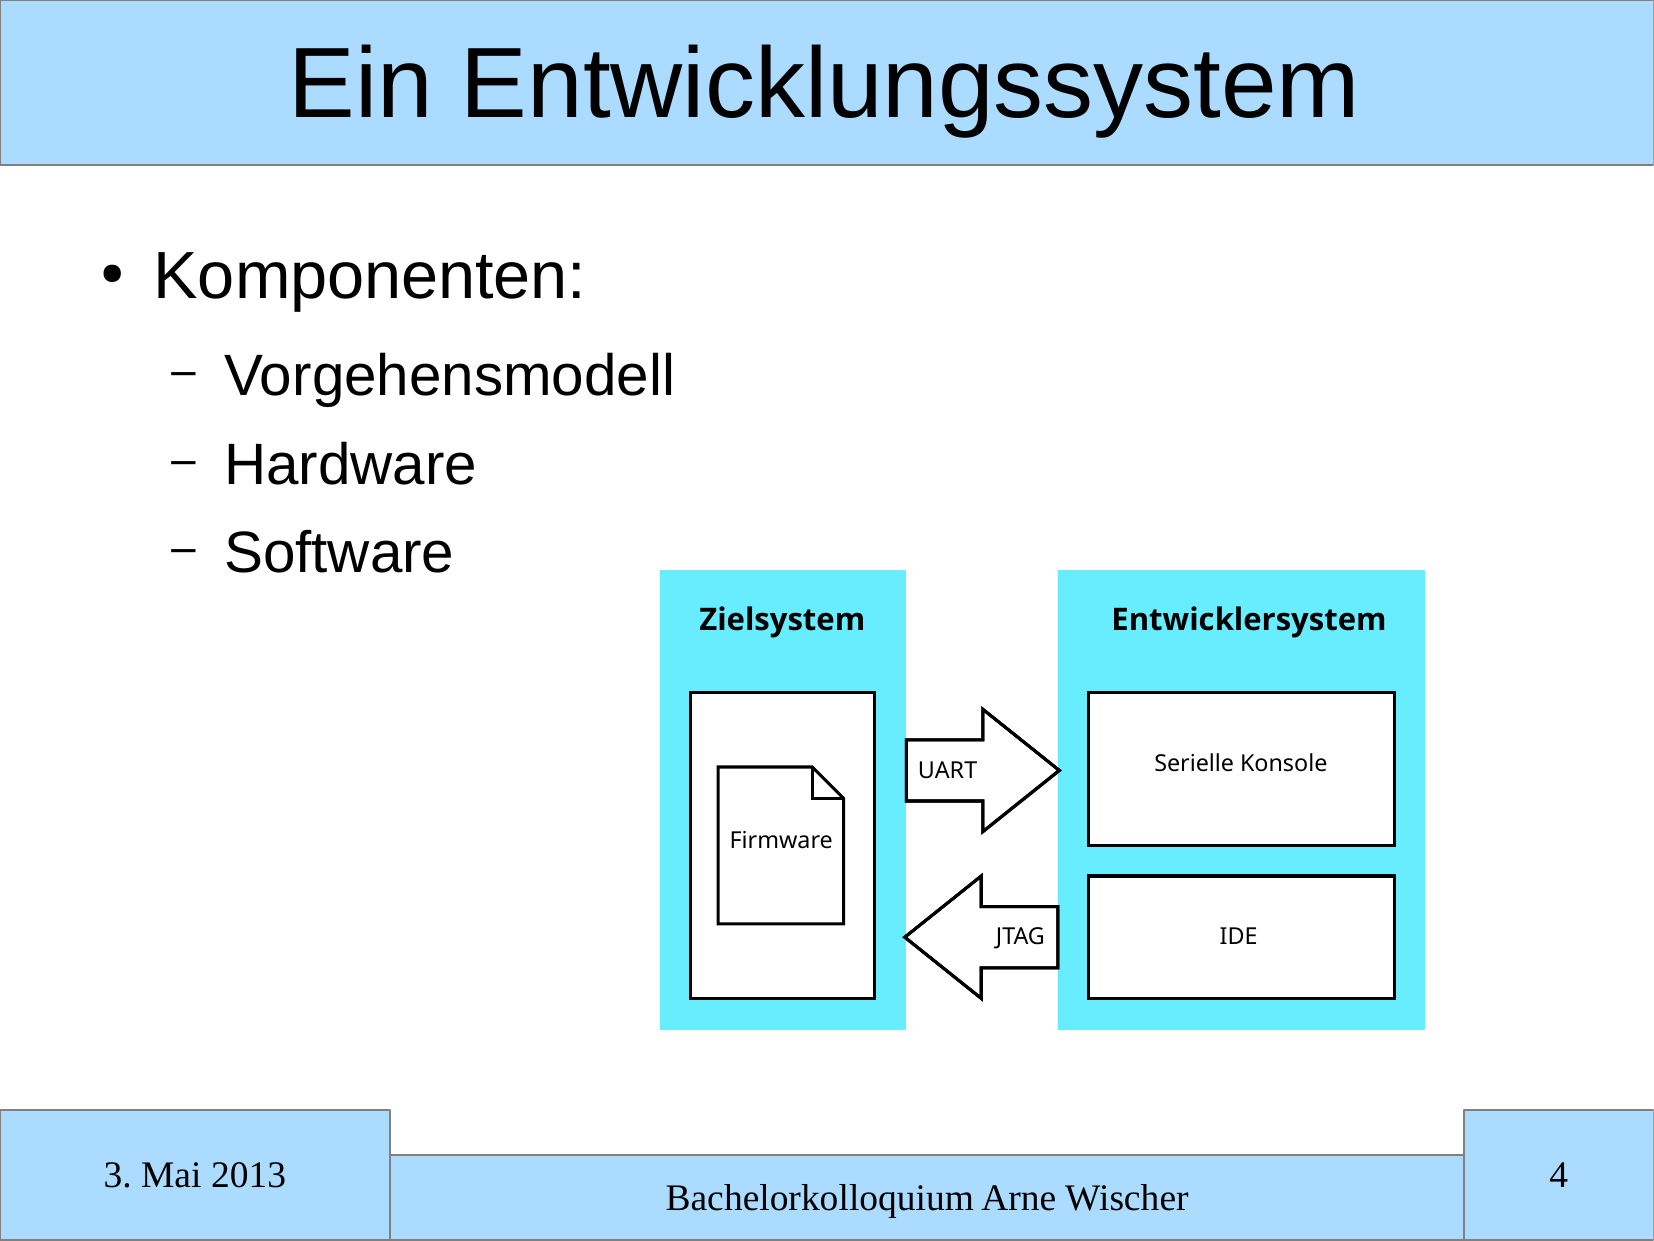

# Ein Entwicklungssystem
Komponenten:
Vorgehensmodell
Hardware
Software
3. Mai 2013
4
Bachelorkolloquium Arne Wischer